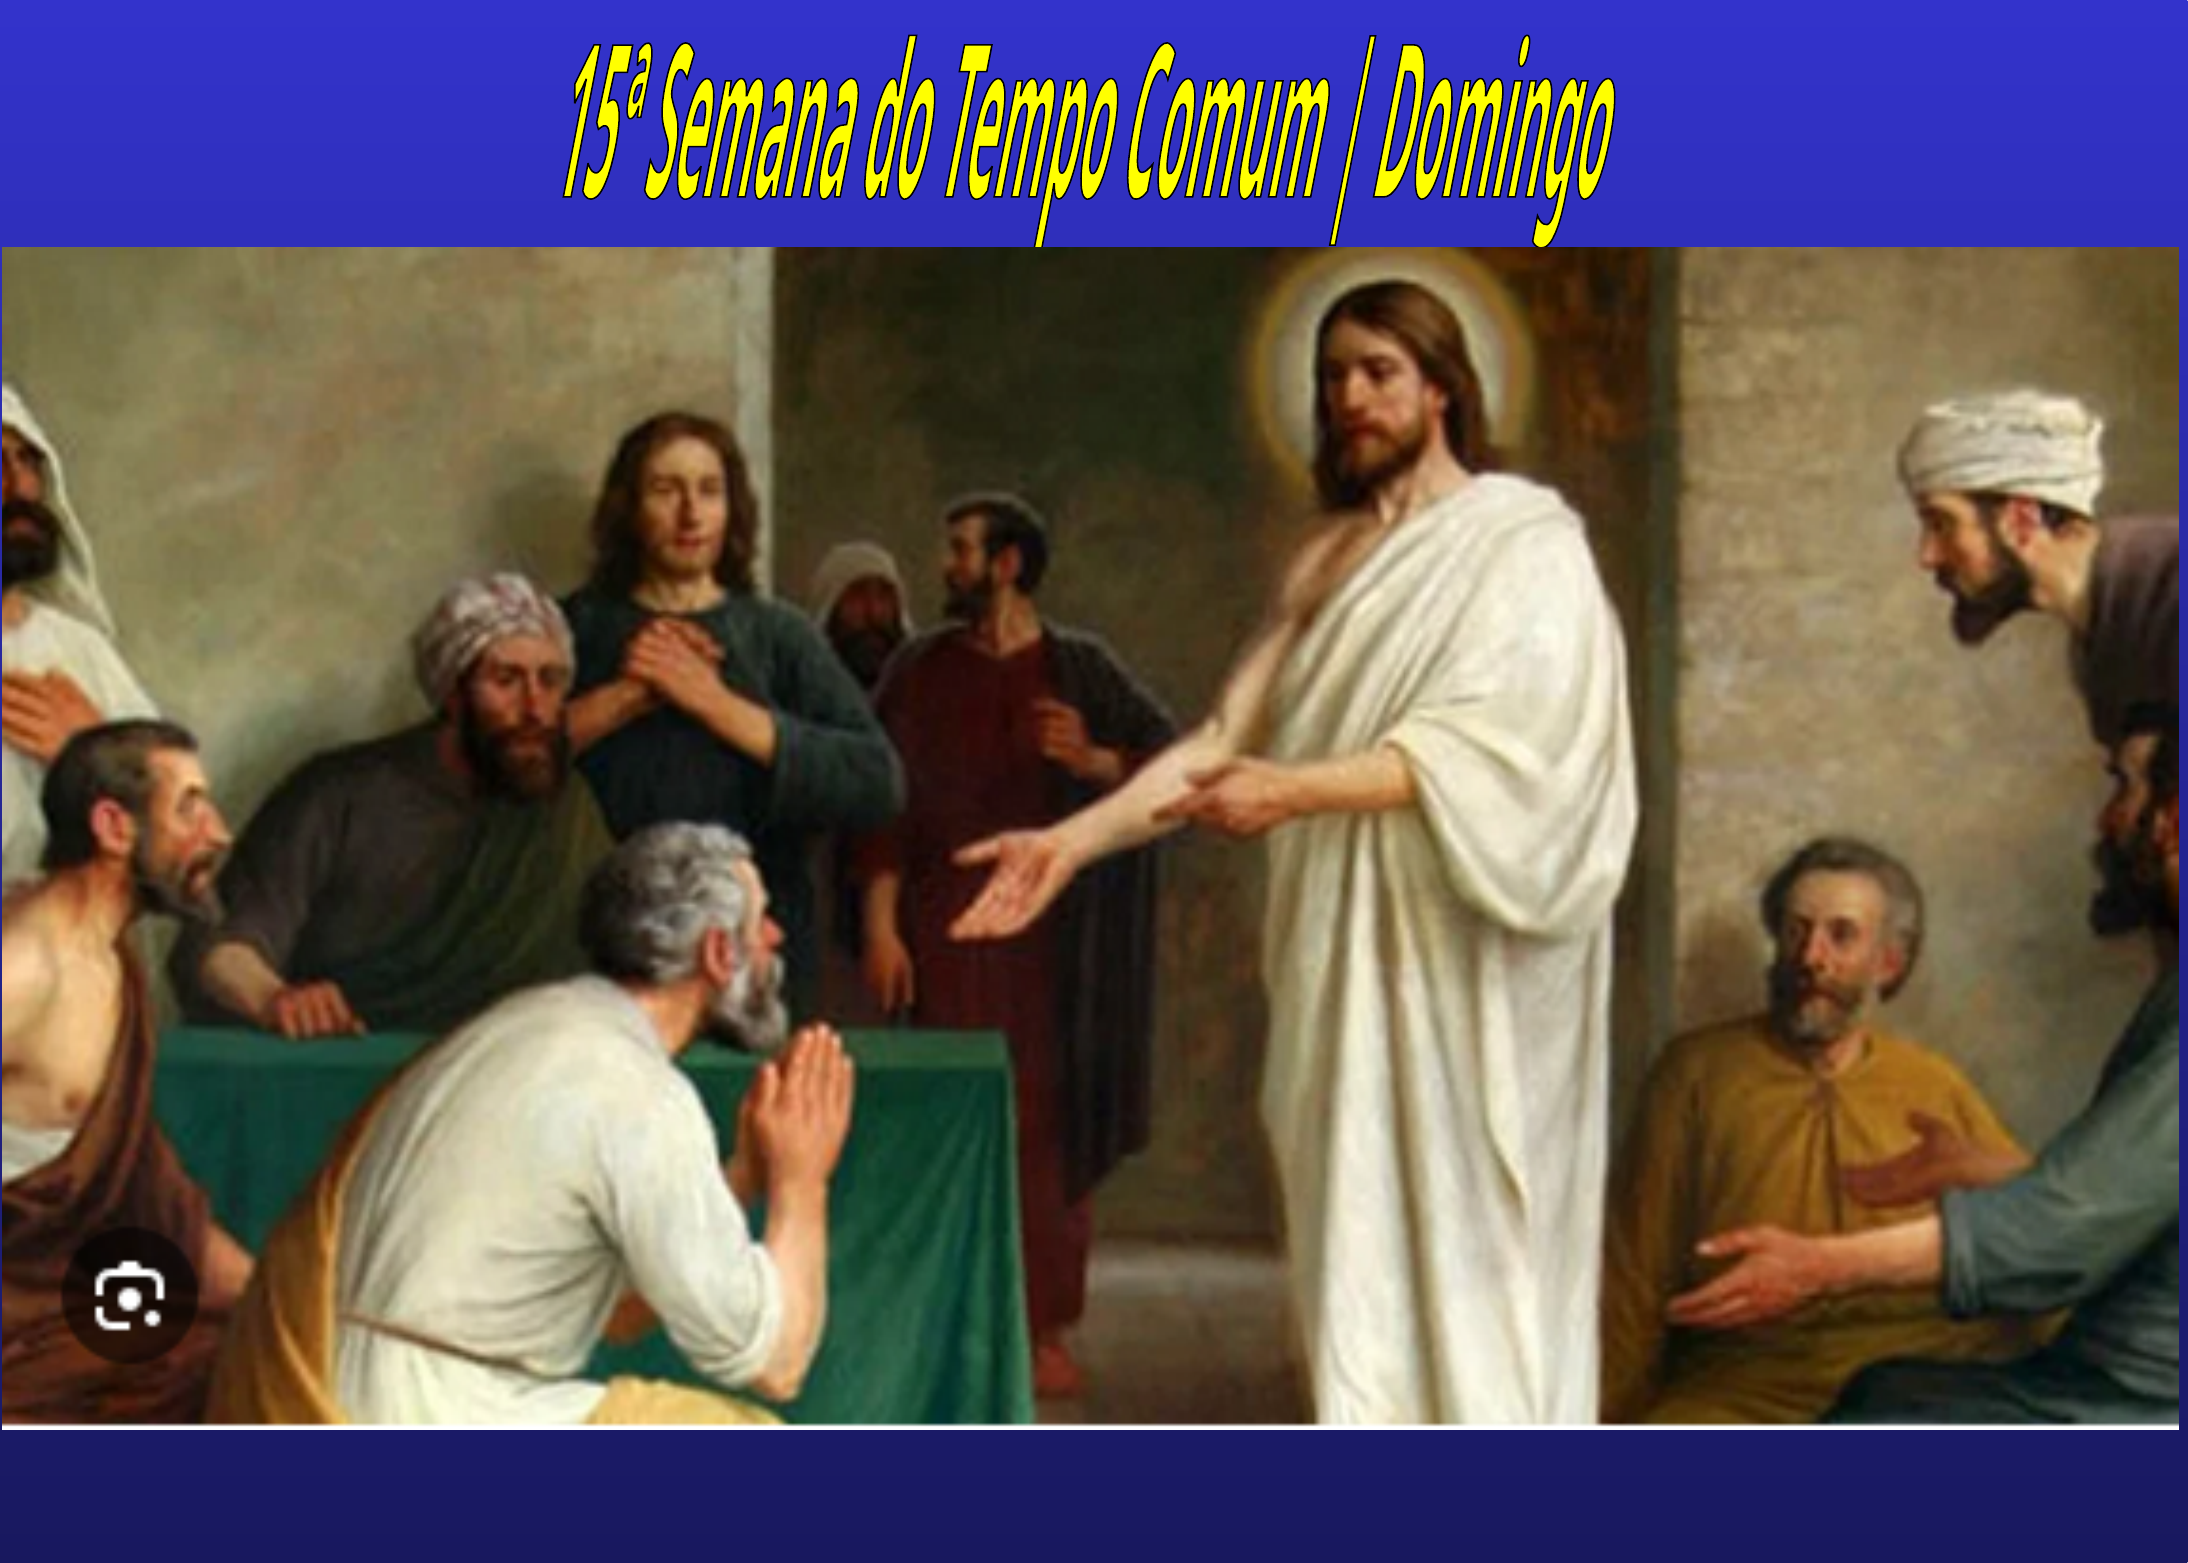

15ª Semana do Tempo Comum | Domingo